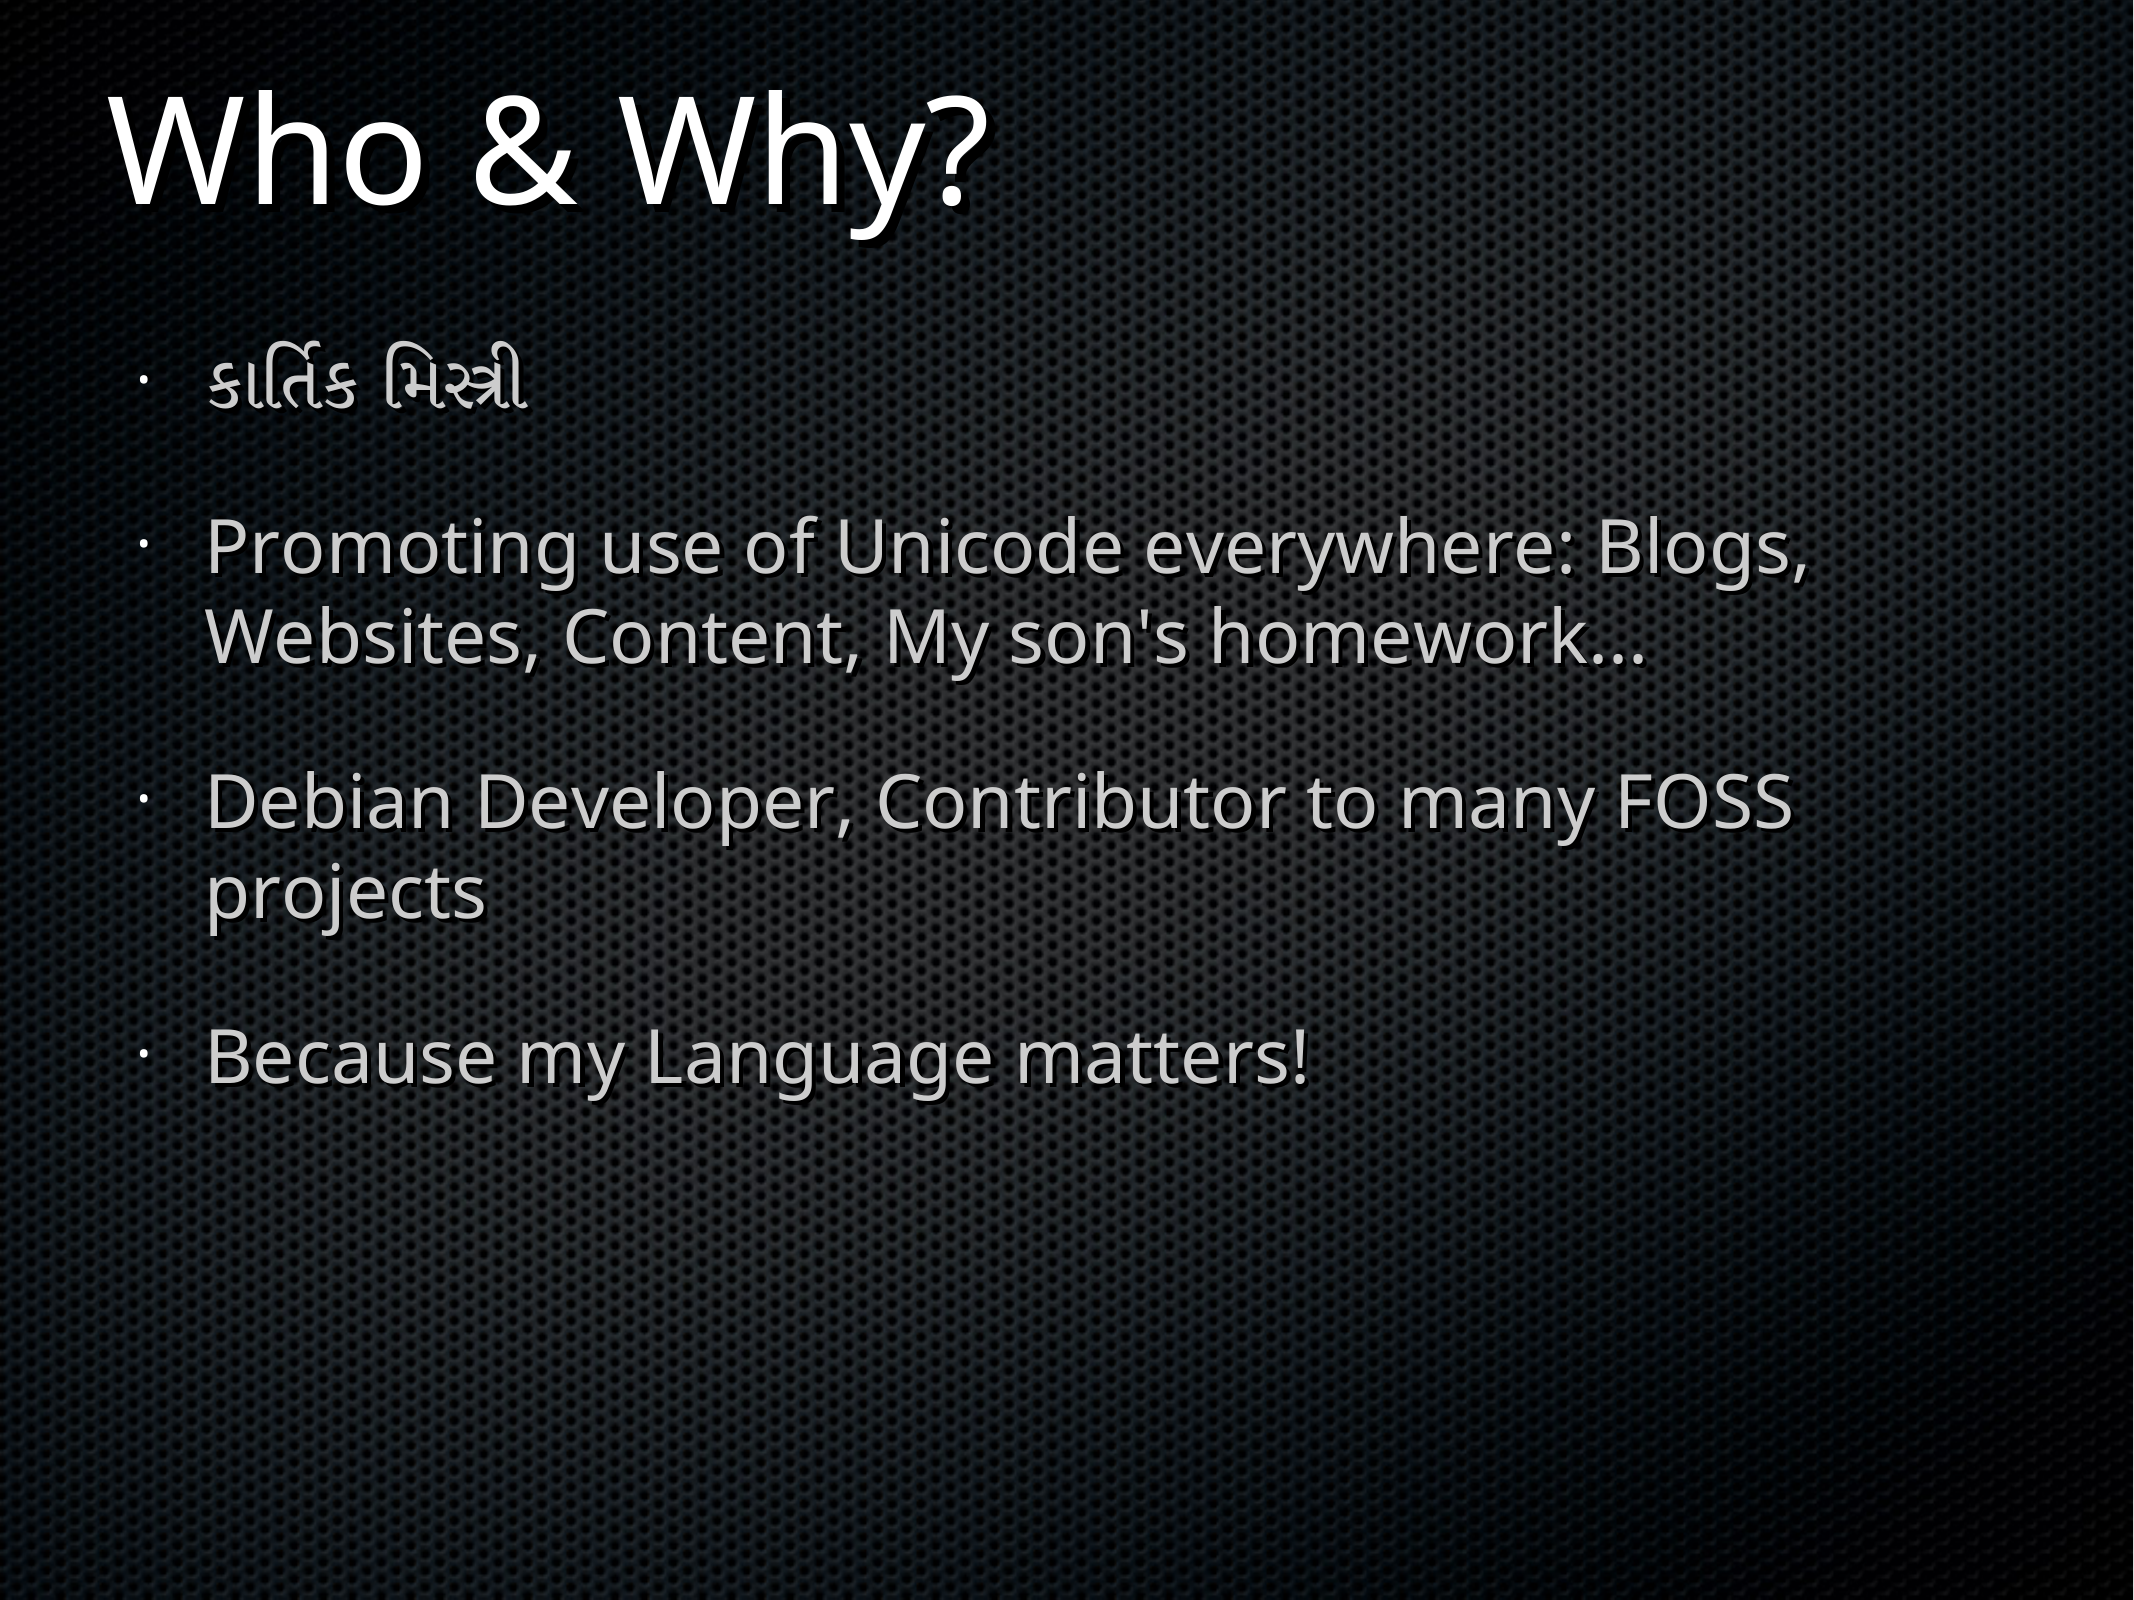

# Who & Why?
કાર્તિક મિસ્ત્રી
Promoting use of Unicode everywhere: Blogs, Websites, Content, My son's homework...
Debian Developer, Contributor to many FOSS projects
Because my Language matters!